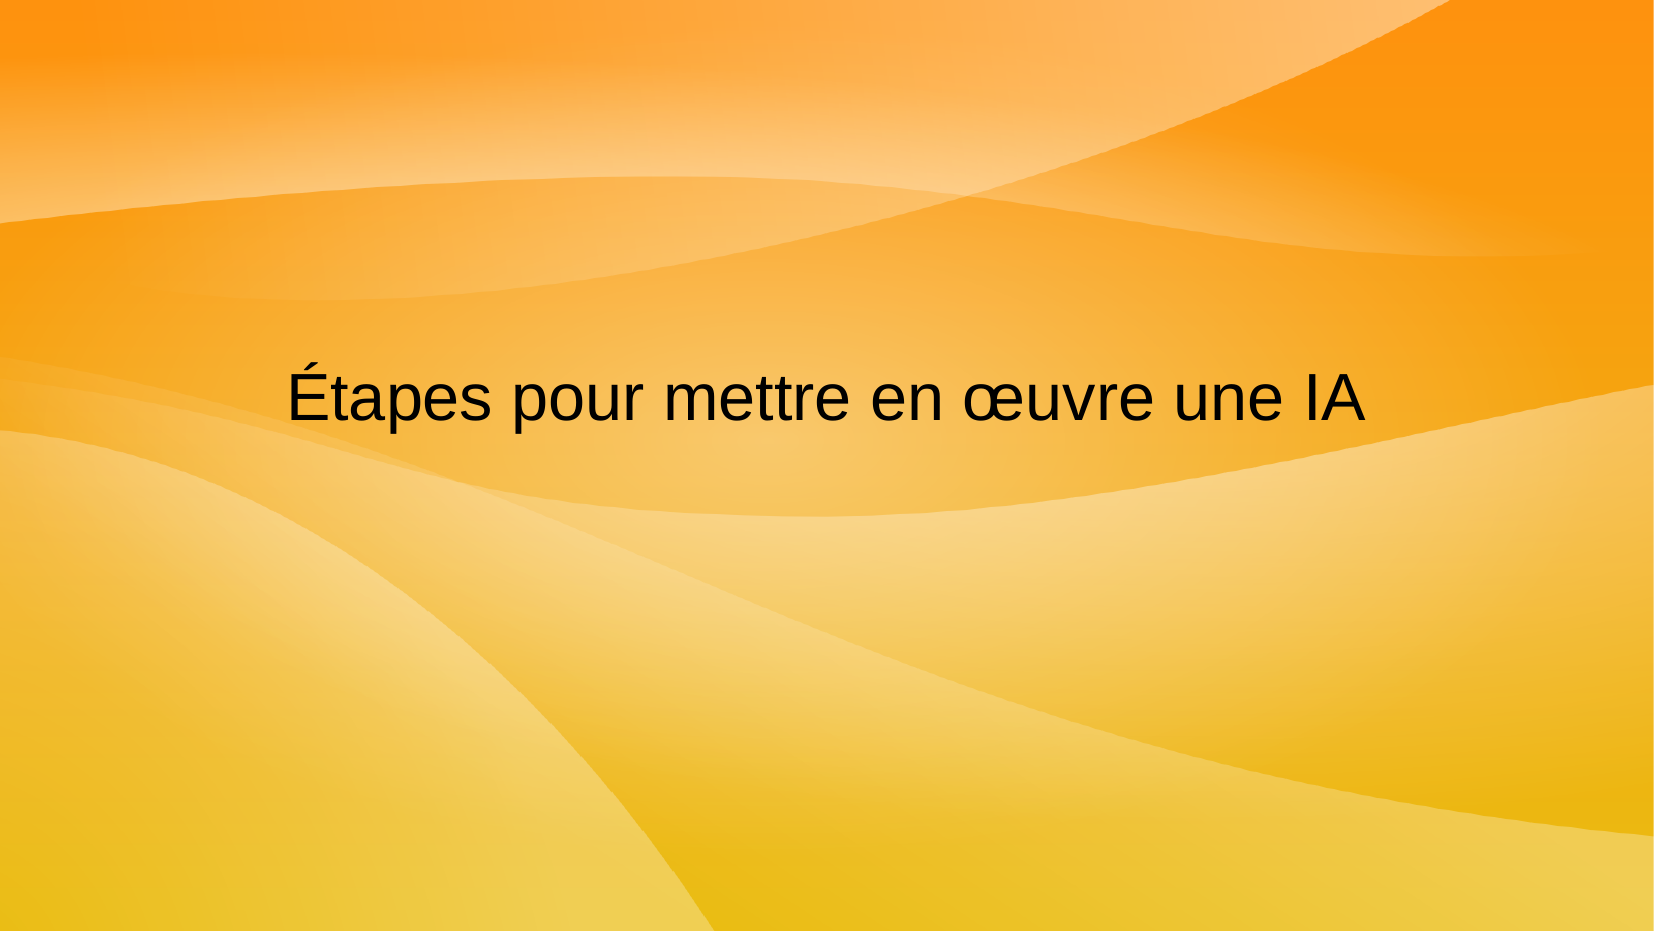

# Étapes pour mettre en œuvre une IA